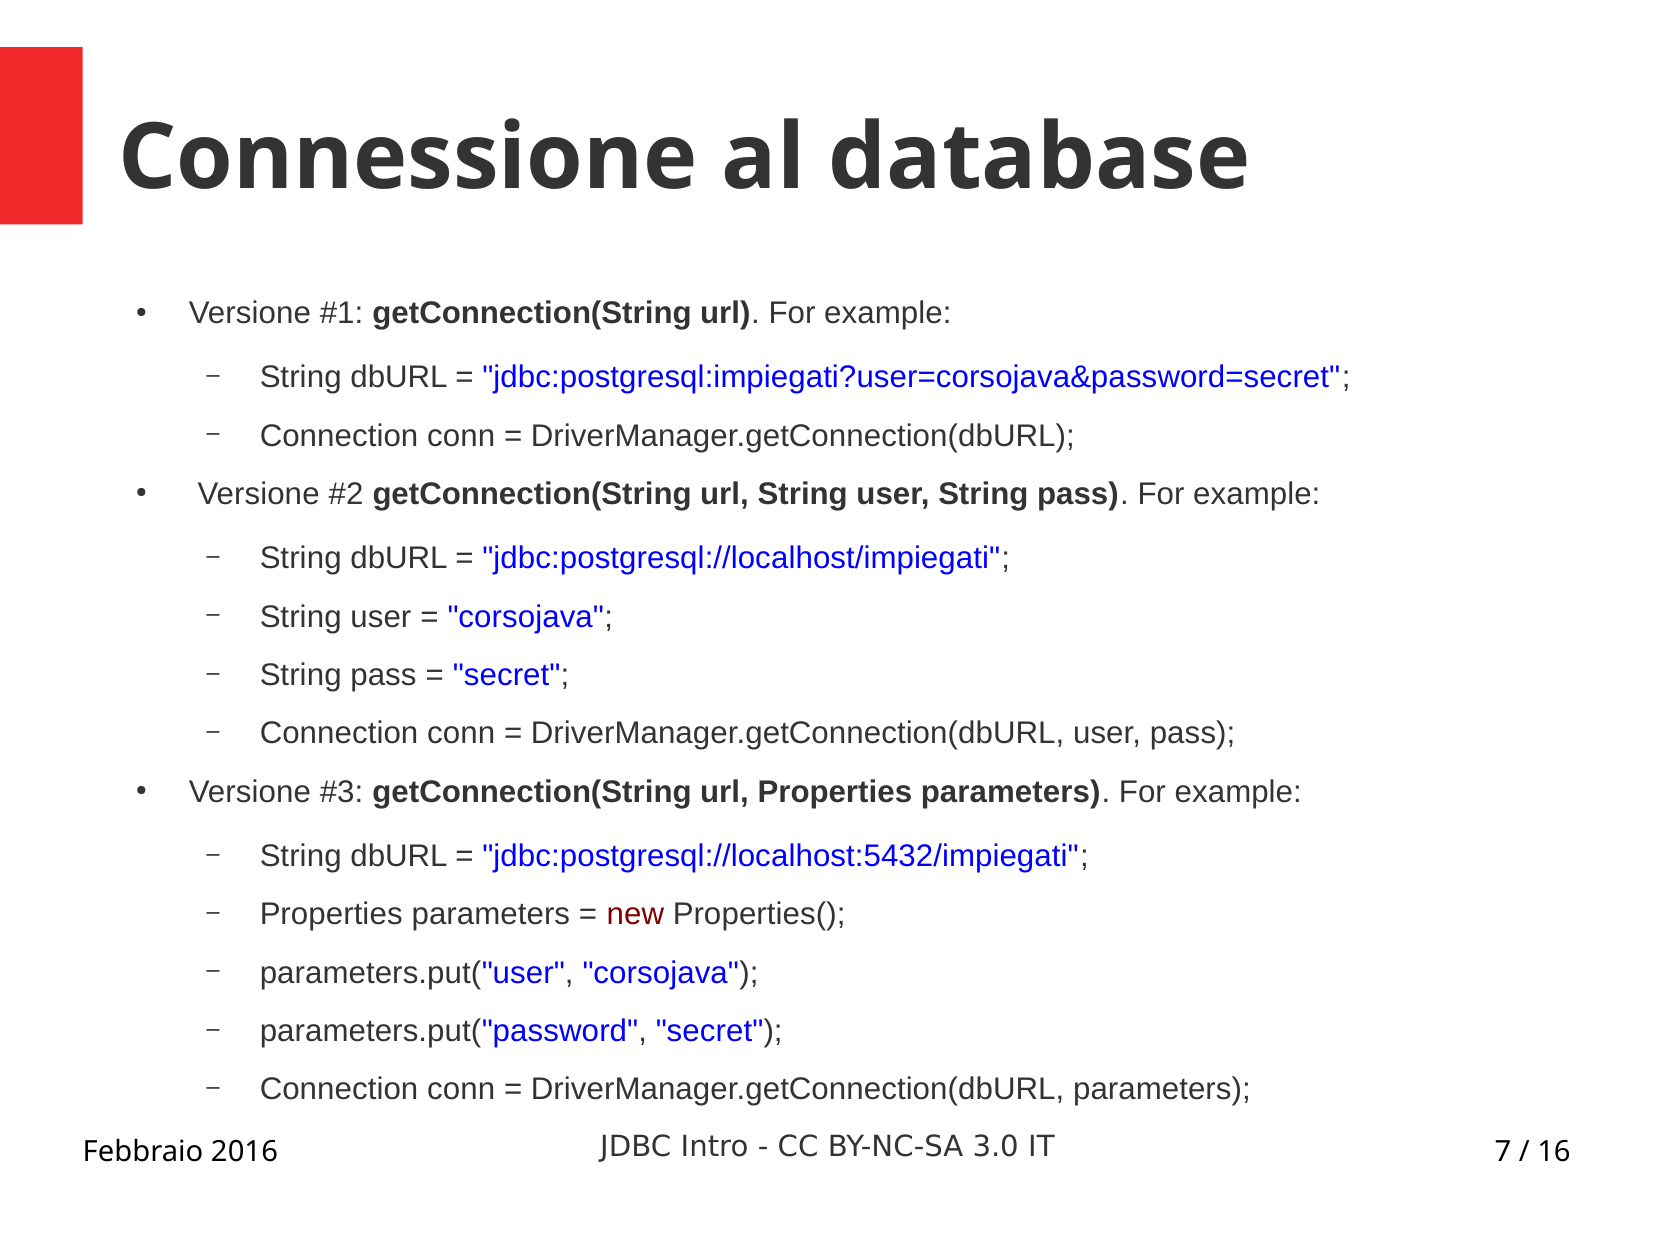

# Connessione al database
Versione #1: getConnection(String url). For example:
String dbURL = "jdbc:postgresql:impiegati?user=corsojava&password=secret";
Connection conn = DriverManager.getConnection(dbURL);
 Versione #2 getConnection(String url, String user, String pass). For example:
String dbURL = "jdbc:postgresql://localhost/impiegati";
String user = "corsojava";
String pass = "secret";
Connection conn = DriverManager.getConnection(dbURL, user, pass);
Versione #3: getConnection(String url, Properties parameters). For example:
String dbURL = "jdbc:postgresql://localhost:5432/impiegati";
Properties parameters = new Properties();
parameters.put("user", "corsojava");
parameters.put("password", "secret");
Connection conn = DriverManager.getConnection(dbURL, parameters);
7